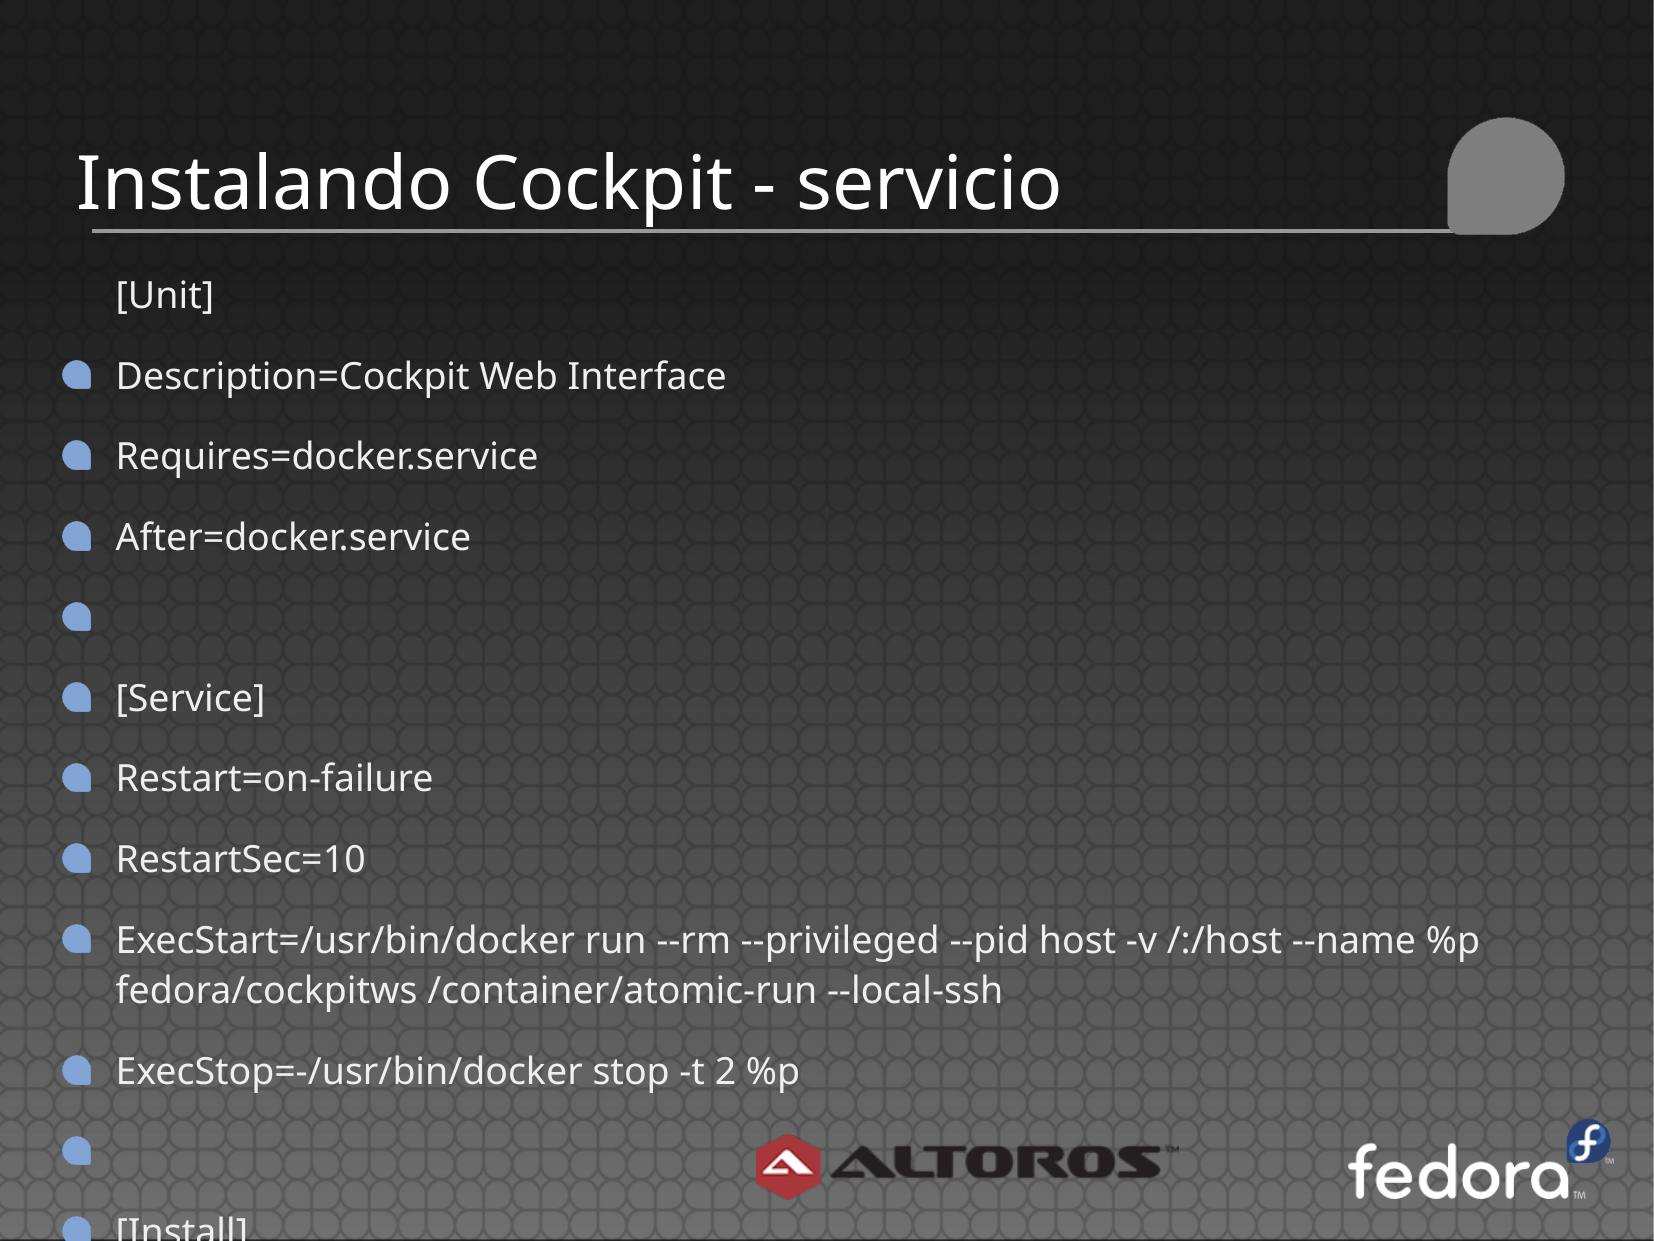

# Instalando Cockpit - servicio
[Unit]
Description=Cockpit Web Interface
Requires=docker.service
After=docker.service
[Service]
Restart=on-failure
RestartSec=10
ExecStart=/usr/bin/docker run --rm --privileged --pid host -v /:/host --name %p fedora/cockpitws /container/atomic-run --local-ssh
ExecStop=-/usr/bin/docker stop -t 2 %p
[Install]
WantedBy=multi-user.target